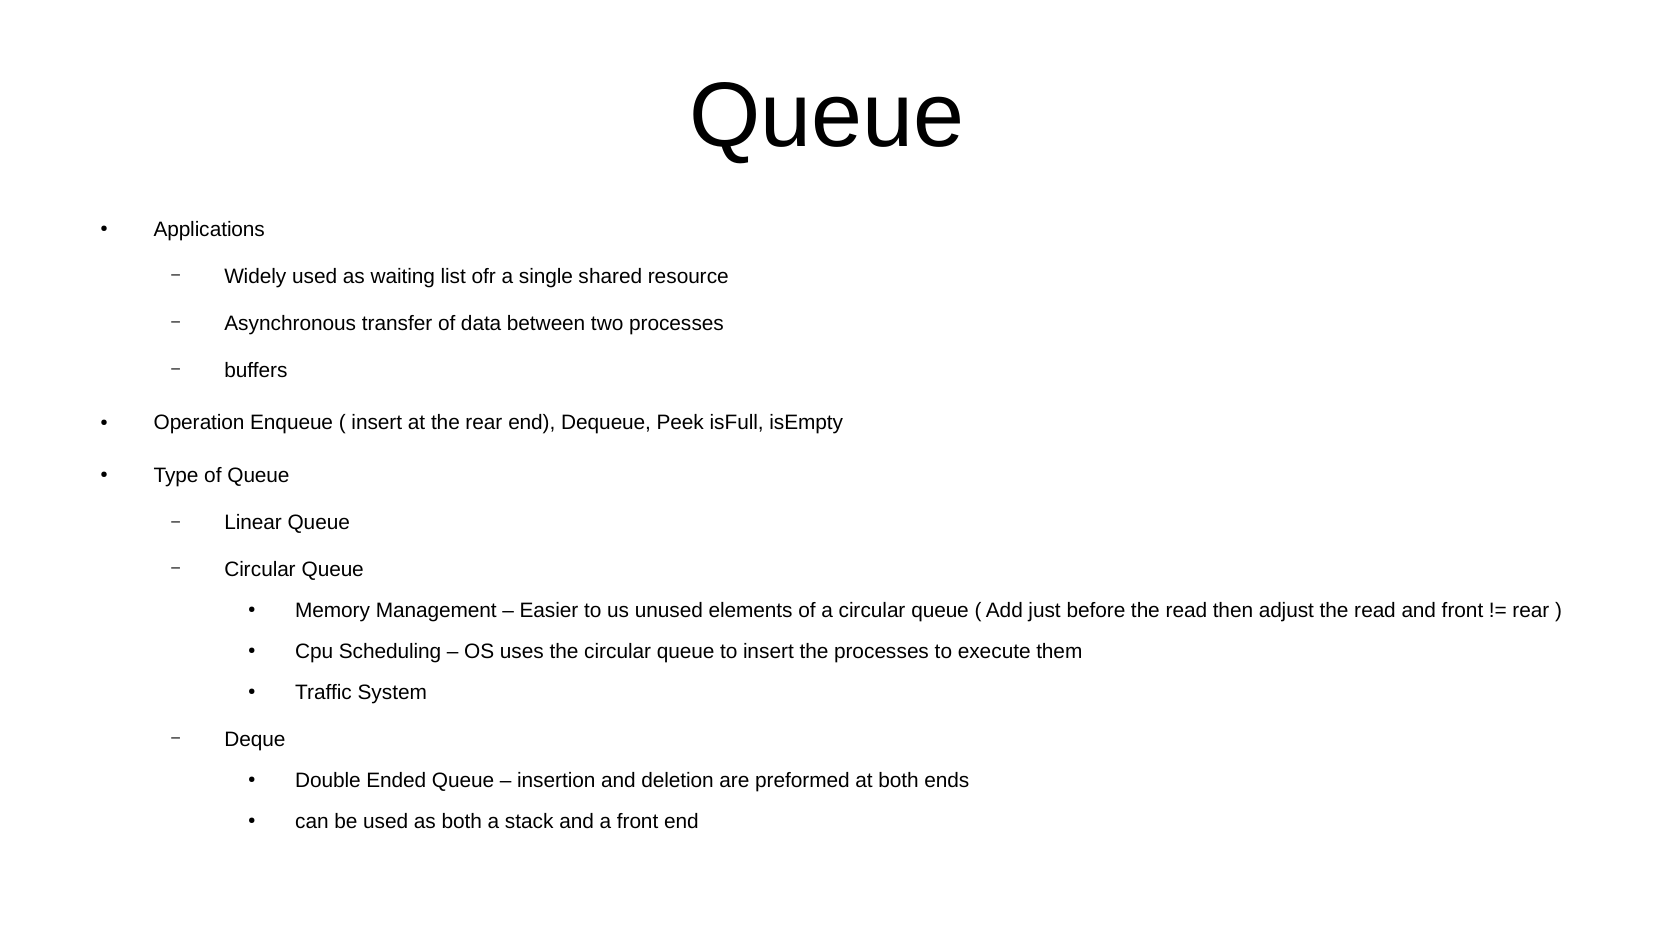

# Queue
Applications
Widely used as waiting list ofr a single shared resource
Asynchronous transfer of data between two processes
buffers
Operation Enqueue ( insert at the rear end), Dequeue, Peek isFull, isEmpty
Type of Queue
Linear Queue
Circular Queue
Memory Management – Easier to us unused elements of a circular queue ( Add just before the read then adjust the read and front != rear )
Cpu Scheduling – OS uses the circular queue to insert the processes to execute them
Traffic System
Deque
Double Ended Queue – insertion and deletion are preformed at both ends
can be used as both a stack and a front end